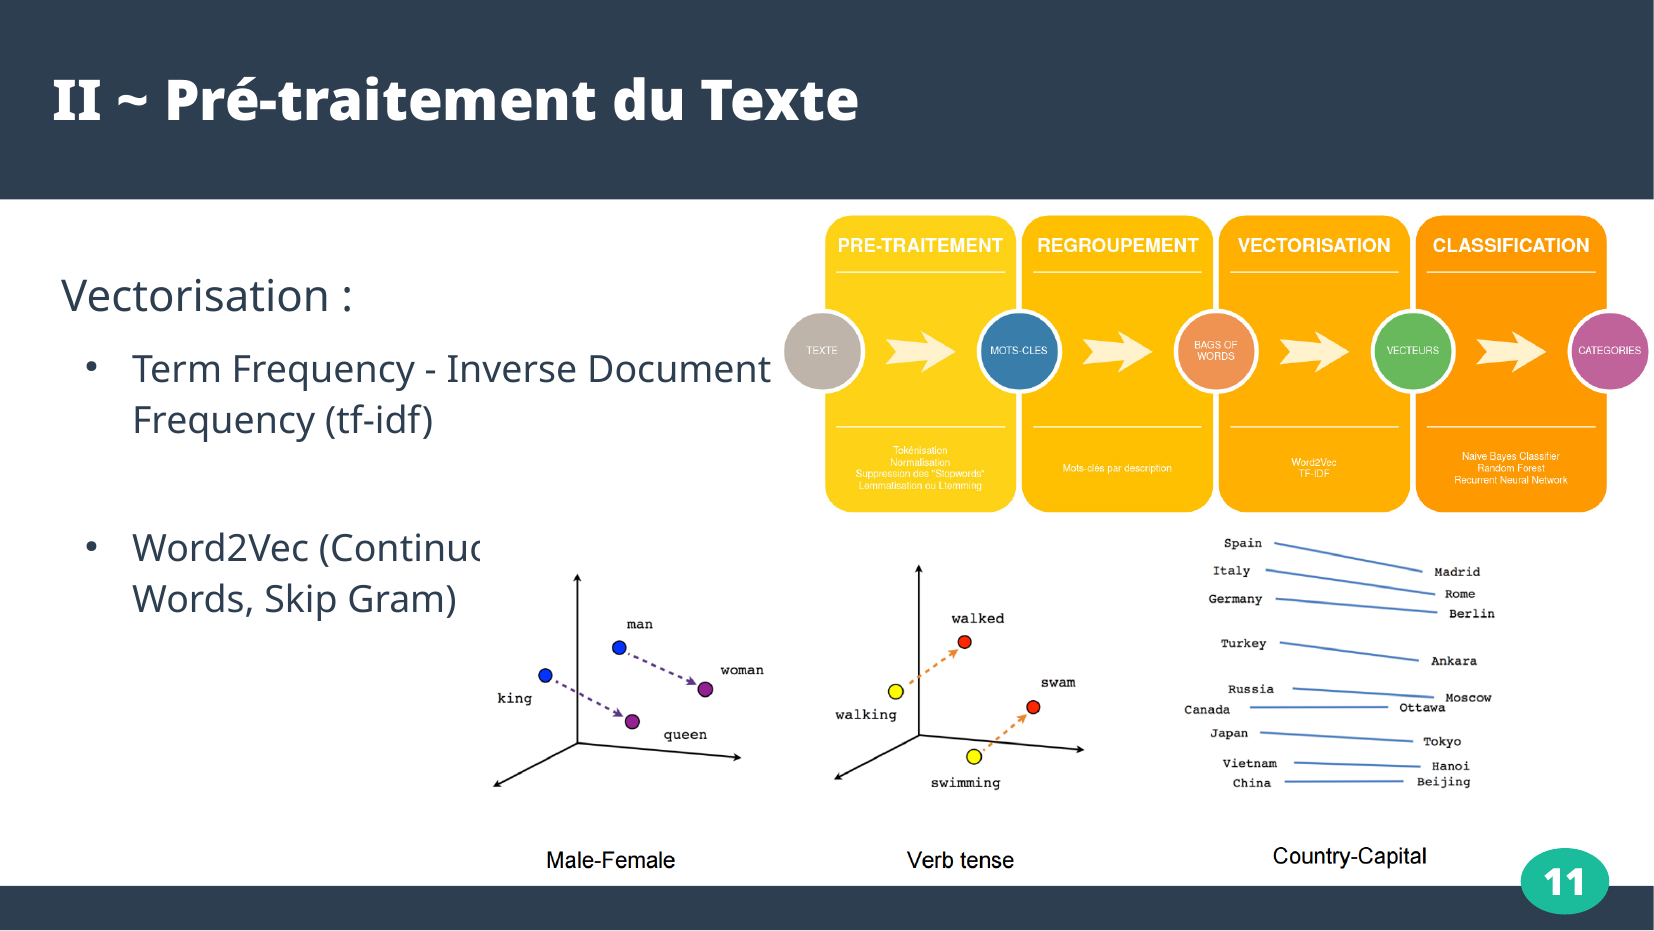

# II ~ Pré-traitement du Texte
Vectorisation :
Term Frequency - Inverse Document Frequency (tf-idf)
Word2Vec (Continuous Bags of Words, Skip Gram)
11